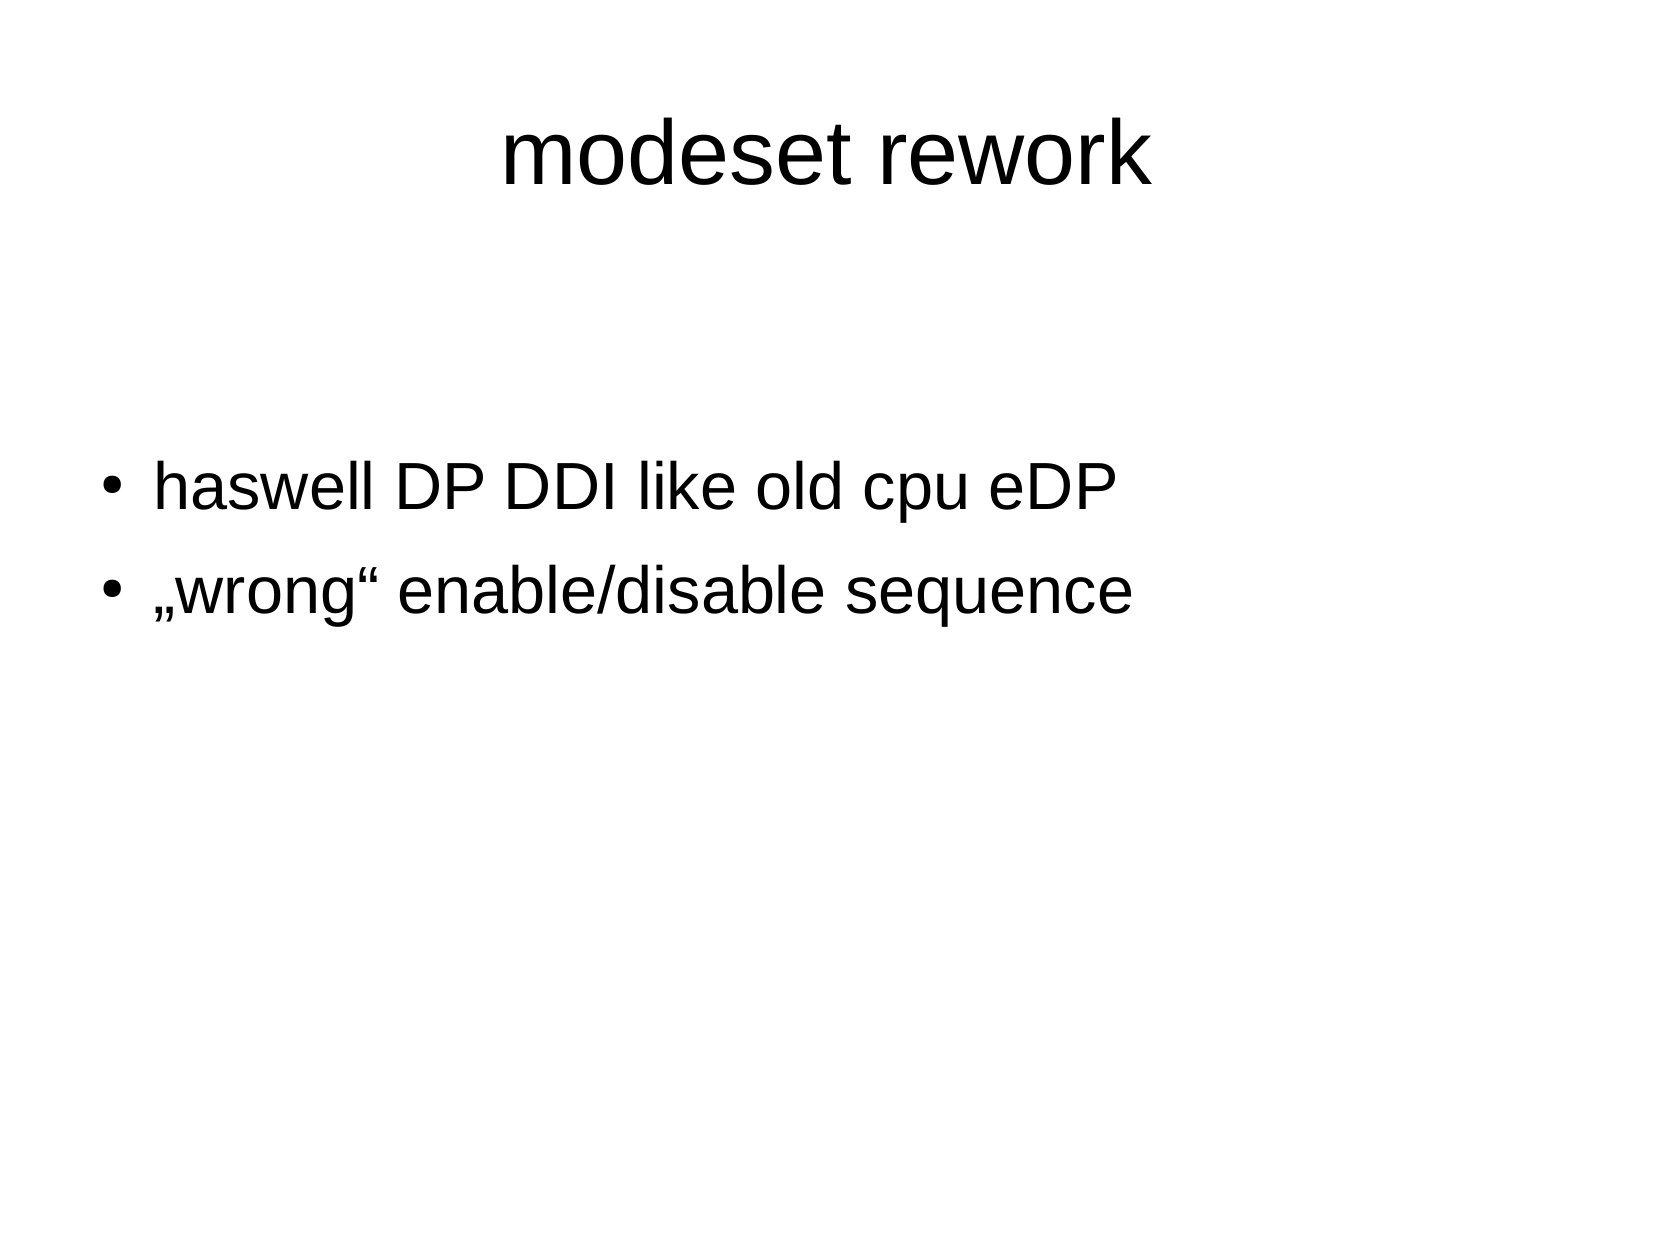

# modeset rework
haswell DP DDI like old cpu eDP
„wrong“ enable/disable sequence